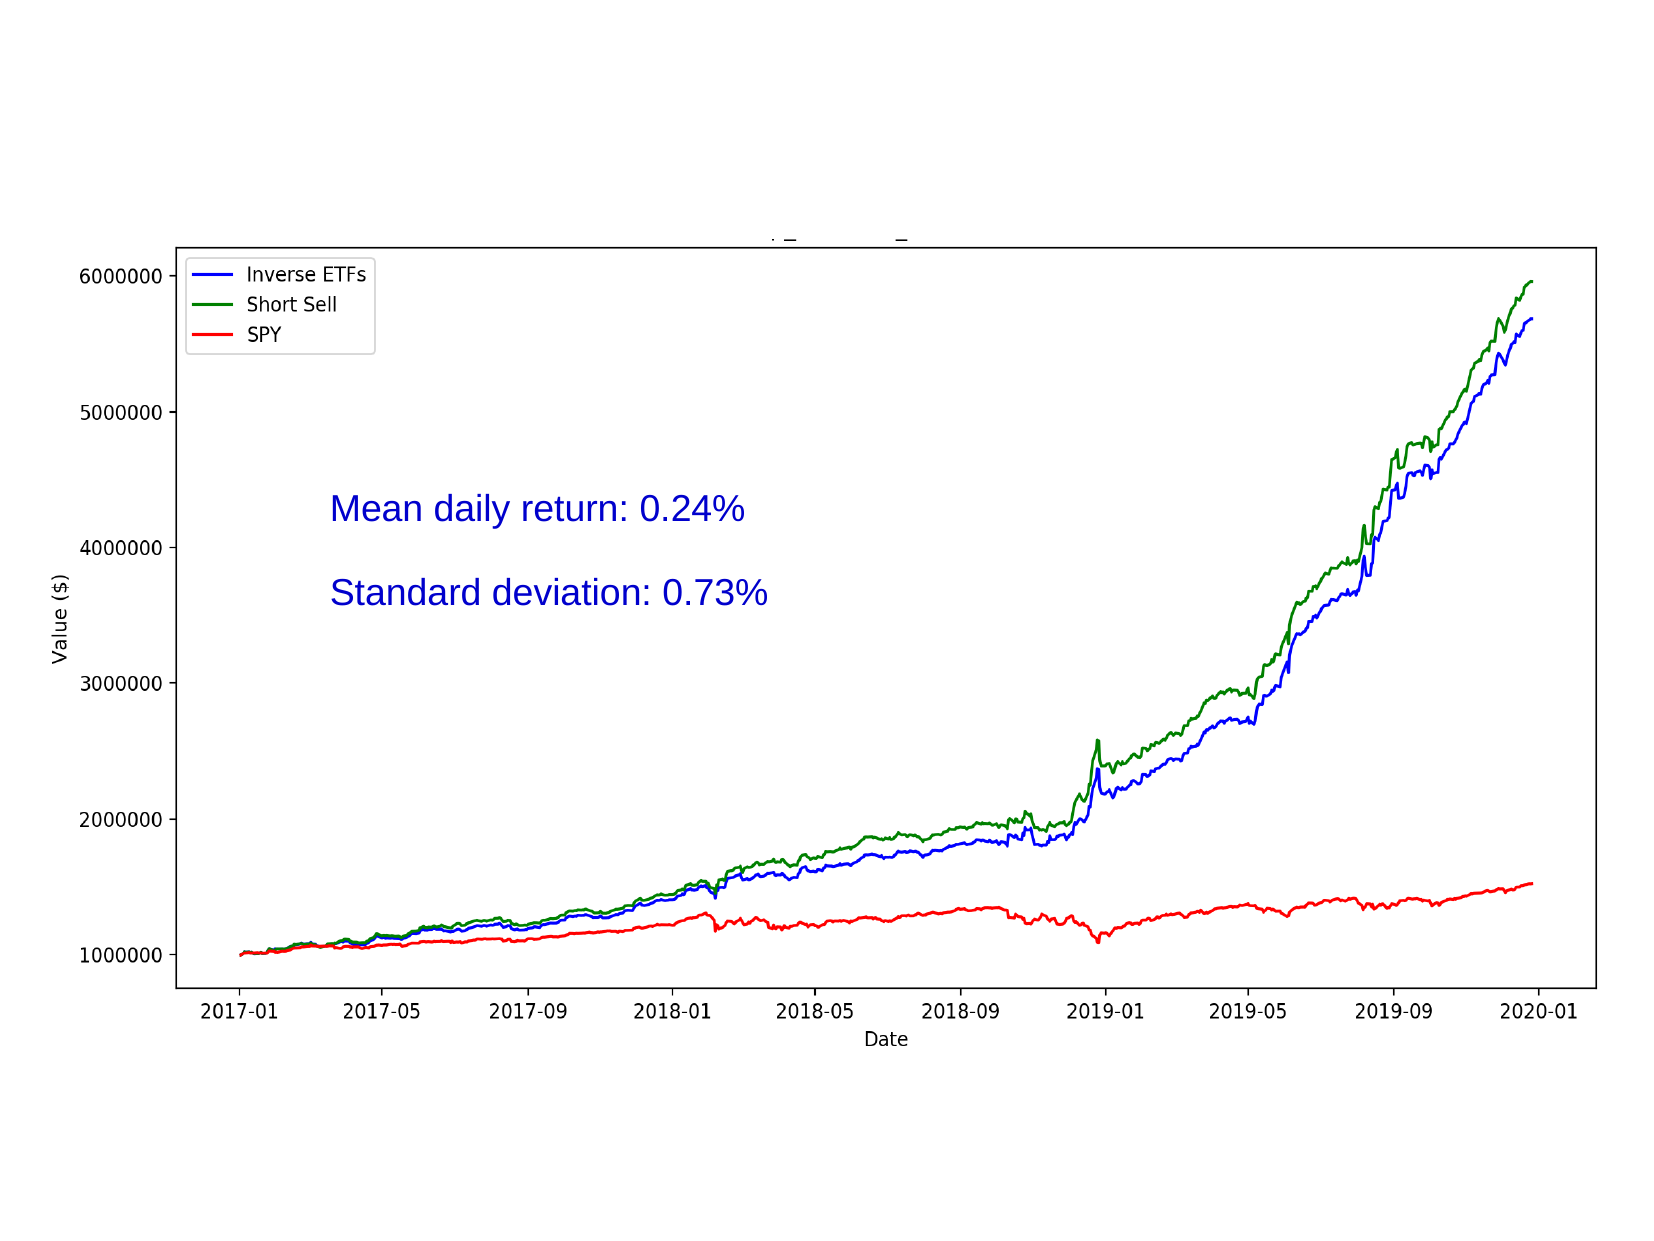

Mean daily return: 0.24%
Standard deviation: 0.73%